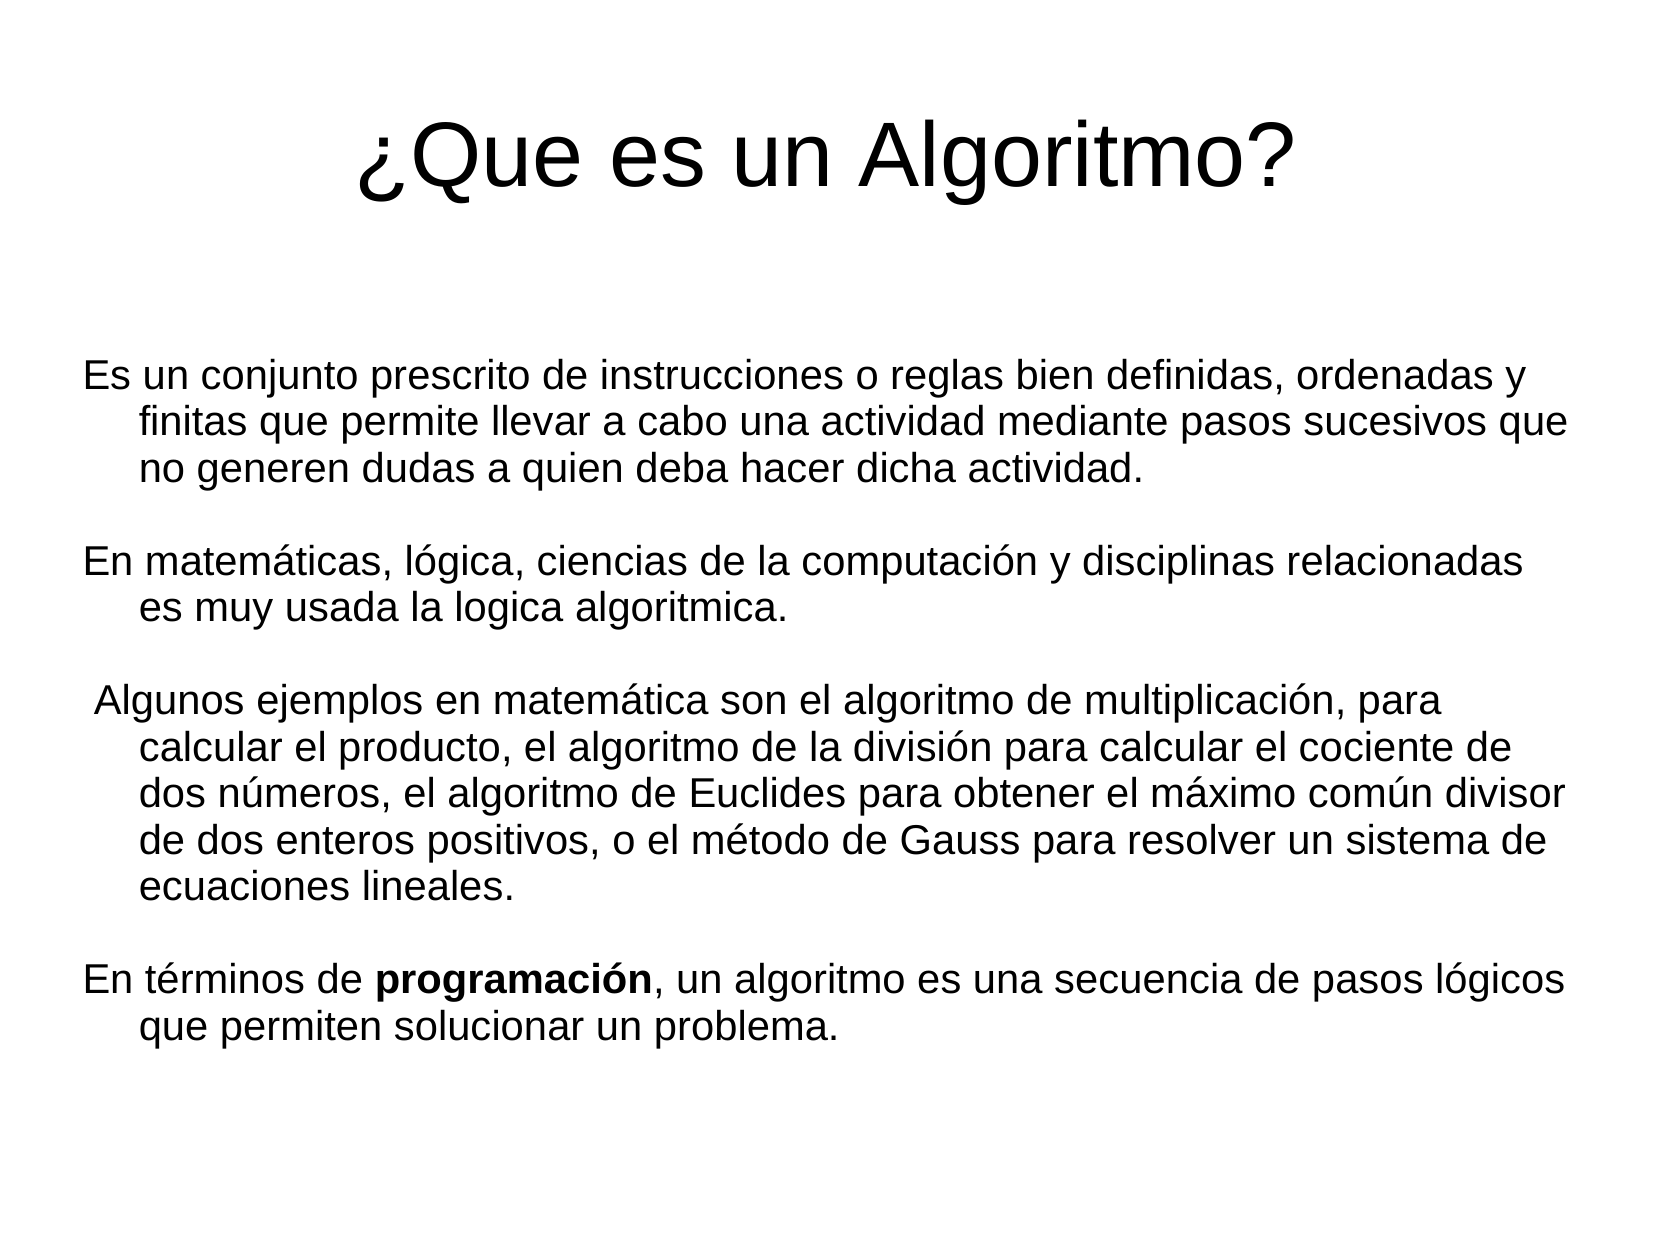

# ¿Que es un Algoritmo?
Es un conjunto prescrito de instrucciones o reglas bien definidas, ordenadas y finitas que permite llevar a cabo una actividad mediante pasos sucesivos que no generen dudas a quien deba hacer dicha actividad.
En matemáticas, lógica, ciencias de la computación y disciplinas relacionadas es muy usada la logica algoritmica.
 Algunos ejemplos en matemática son el algoritmo de multiplicación, para calcular el producto, el algoritmo de la división para calcular el cociente de dos números, el algoritmo de Euclides para obtener el máximo común divisor de dos enteros positivos, o el método de Gauss para resolver un sistema de ecuaciones lineales.
En términos de programación, un algoritmo es una secuencia de pasos lógicos que permiten solucionar un problema.